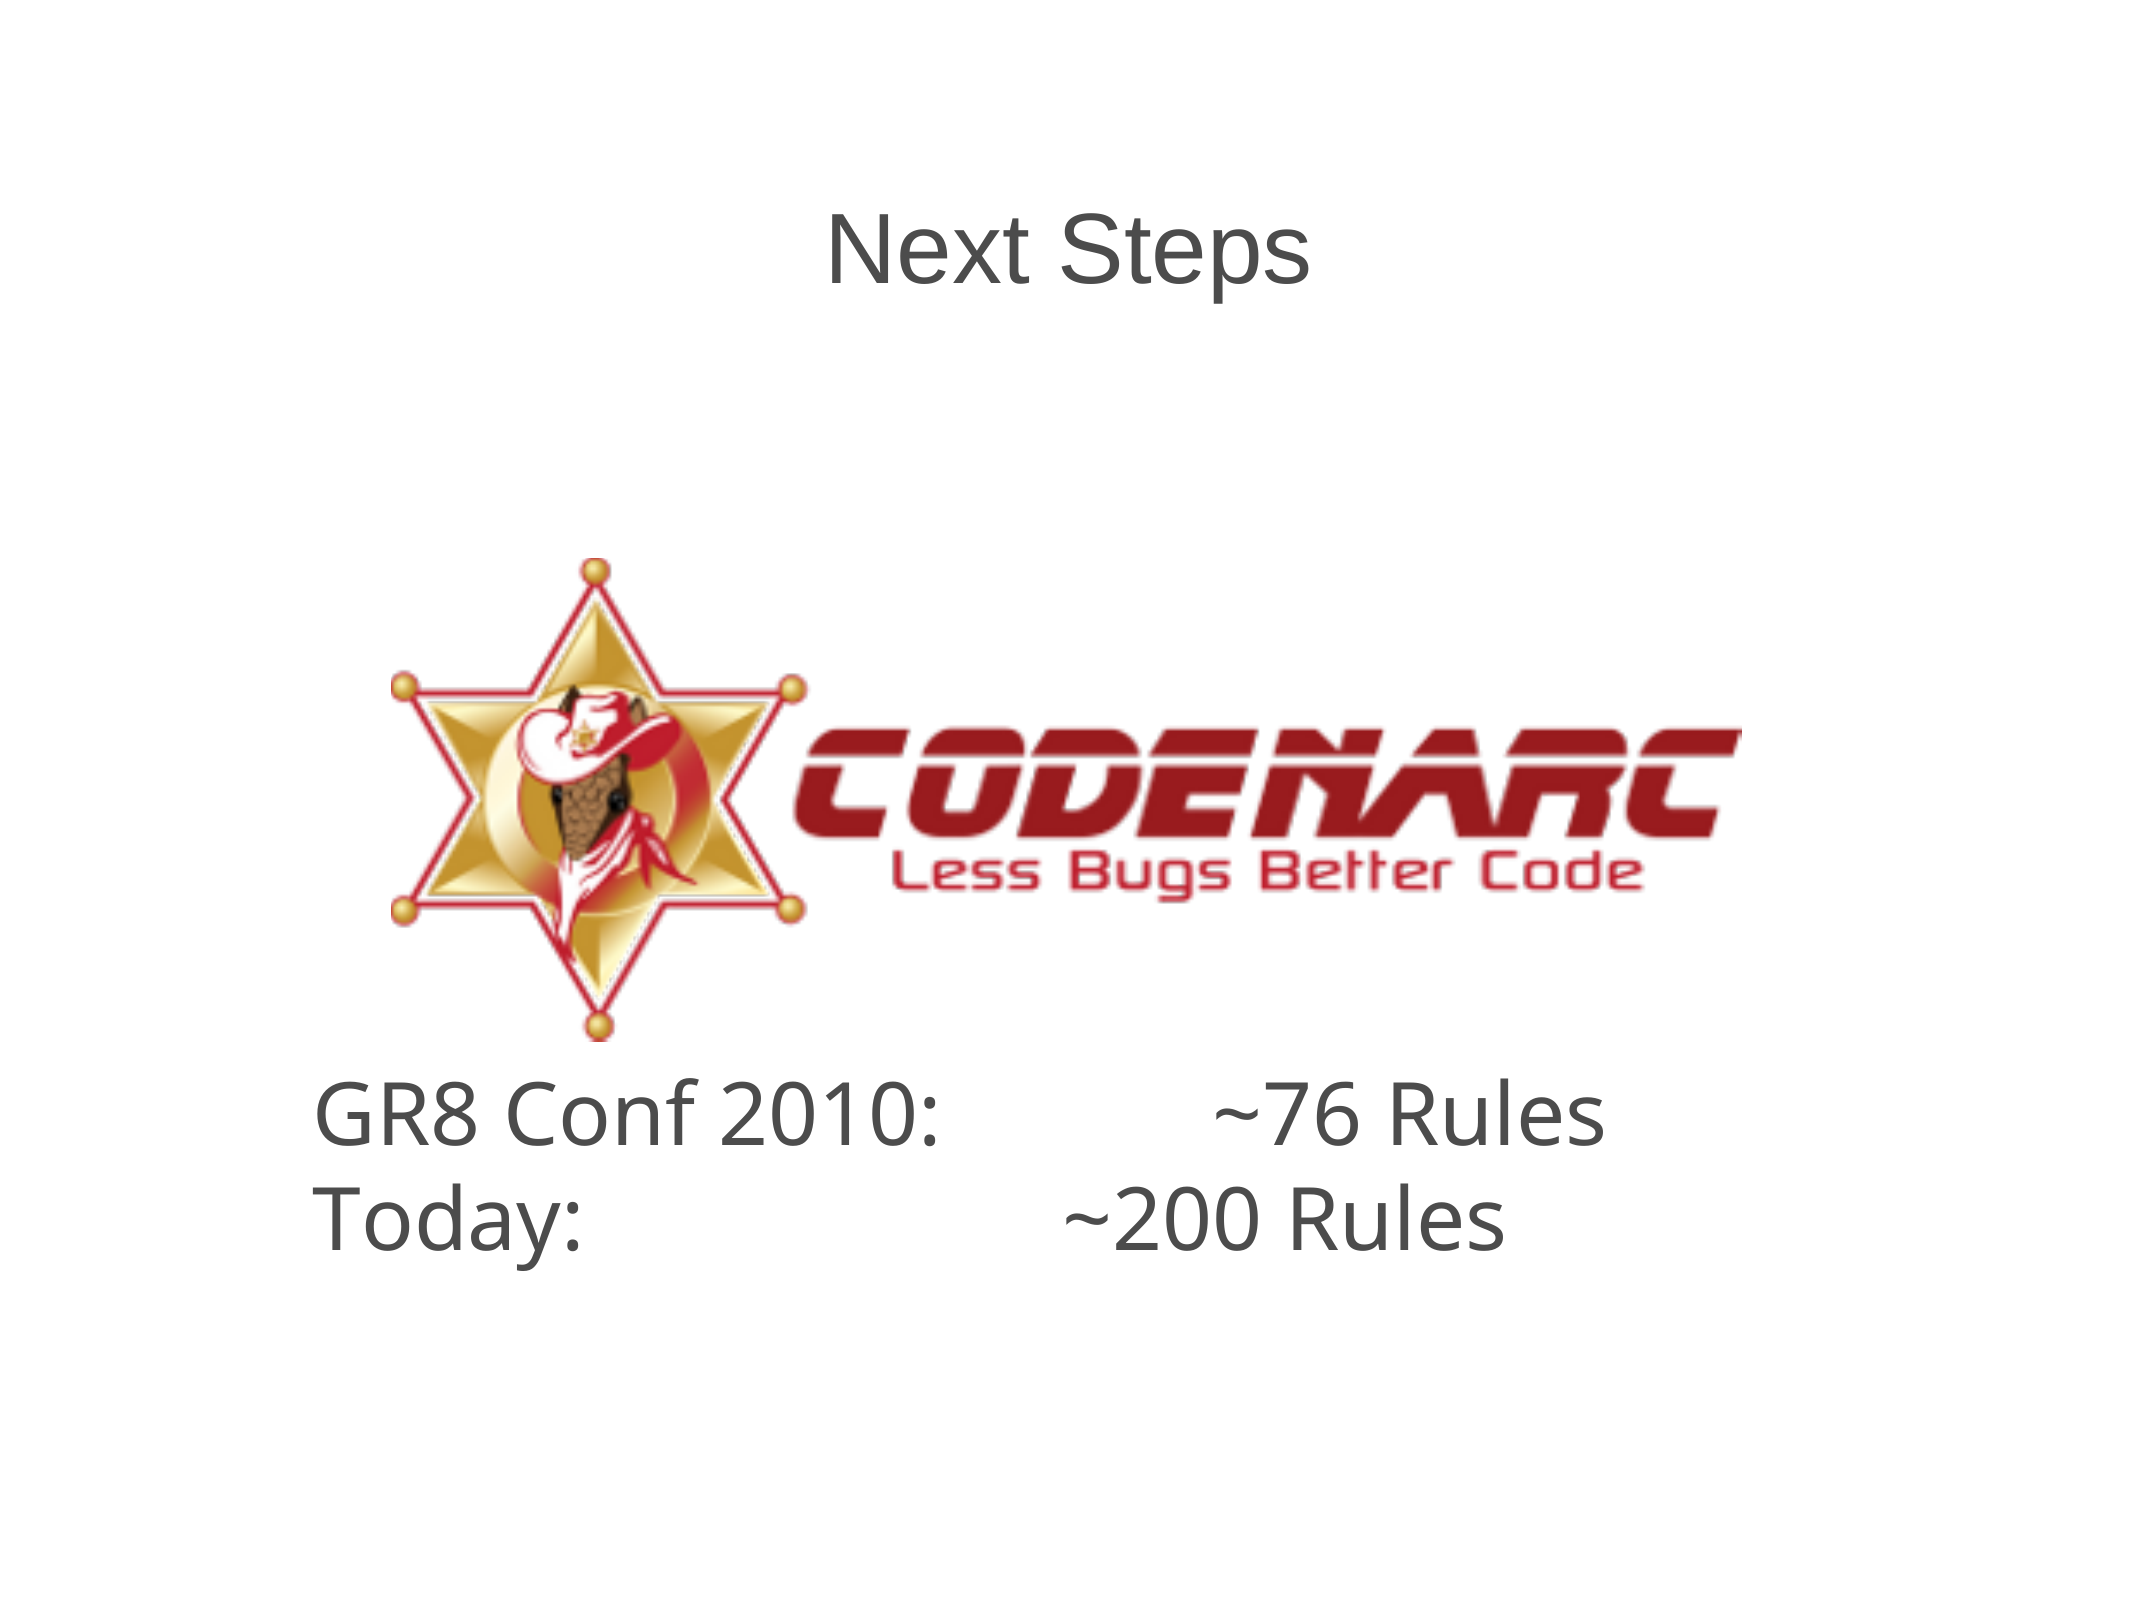

# Next Steps
GR8 Conf 2010: 		~76 Rules
Today: 				~200 Rules